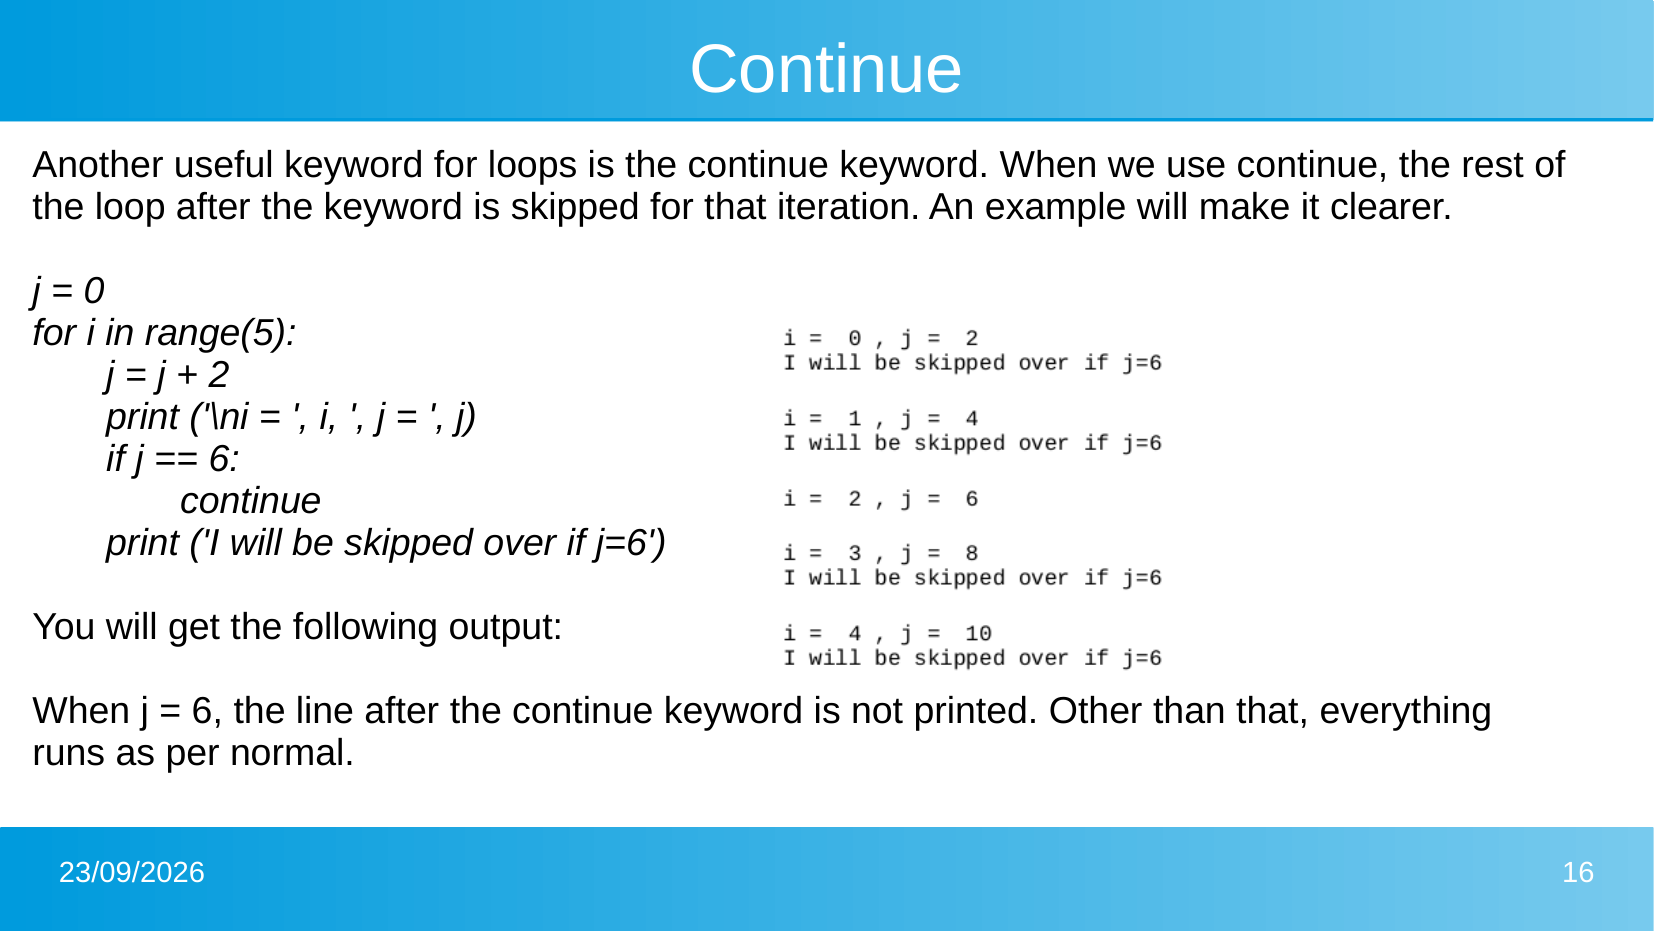

# Continue
Another useful keyword for loops is the continue keyword. When we use continue, the rest of the loop after the keyword is skipped for that iteration. An example will make it clearer.
j = 0
for i in range(5):
	j = j + 2
	print ('\ni = ', i, ', j = ', j)
	if j == 6:
		continue
	print ('I will be skipped over if j=6')
You will get the following output:
When j = 6, the line after the continue keyword is not printed. Other than that, everything runs as per normal.
16